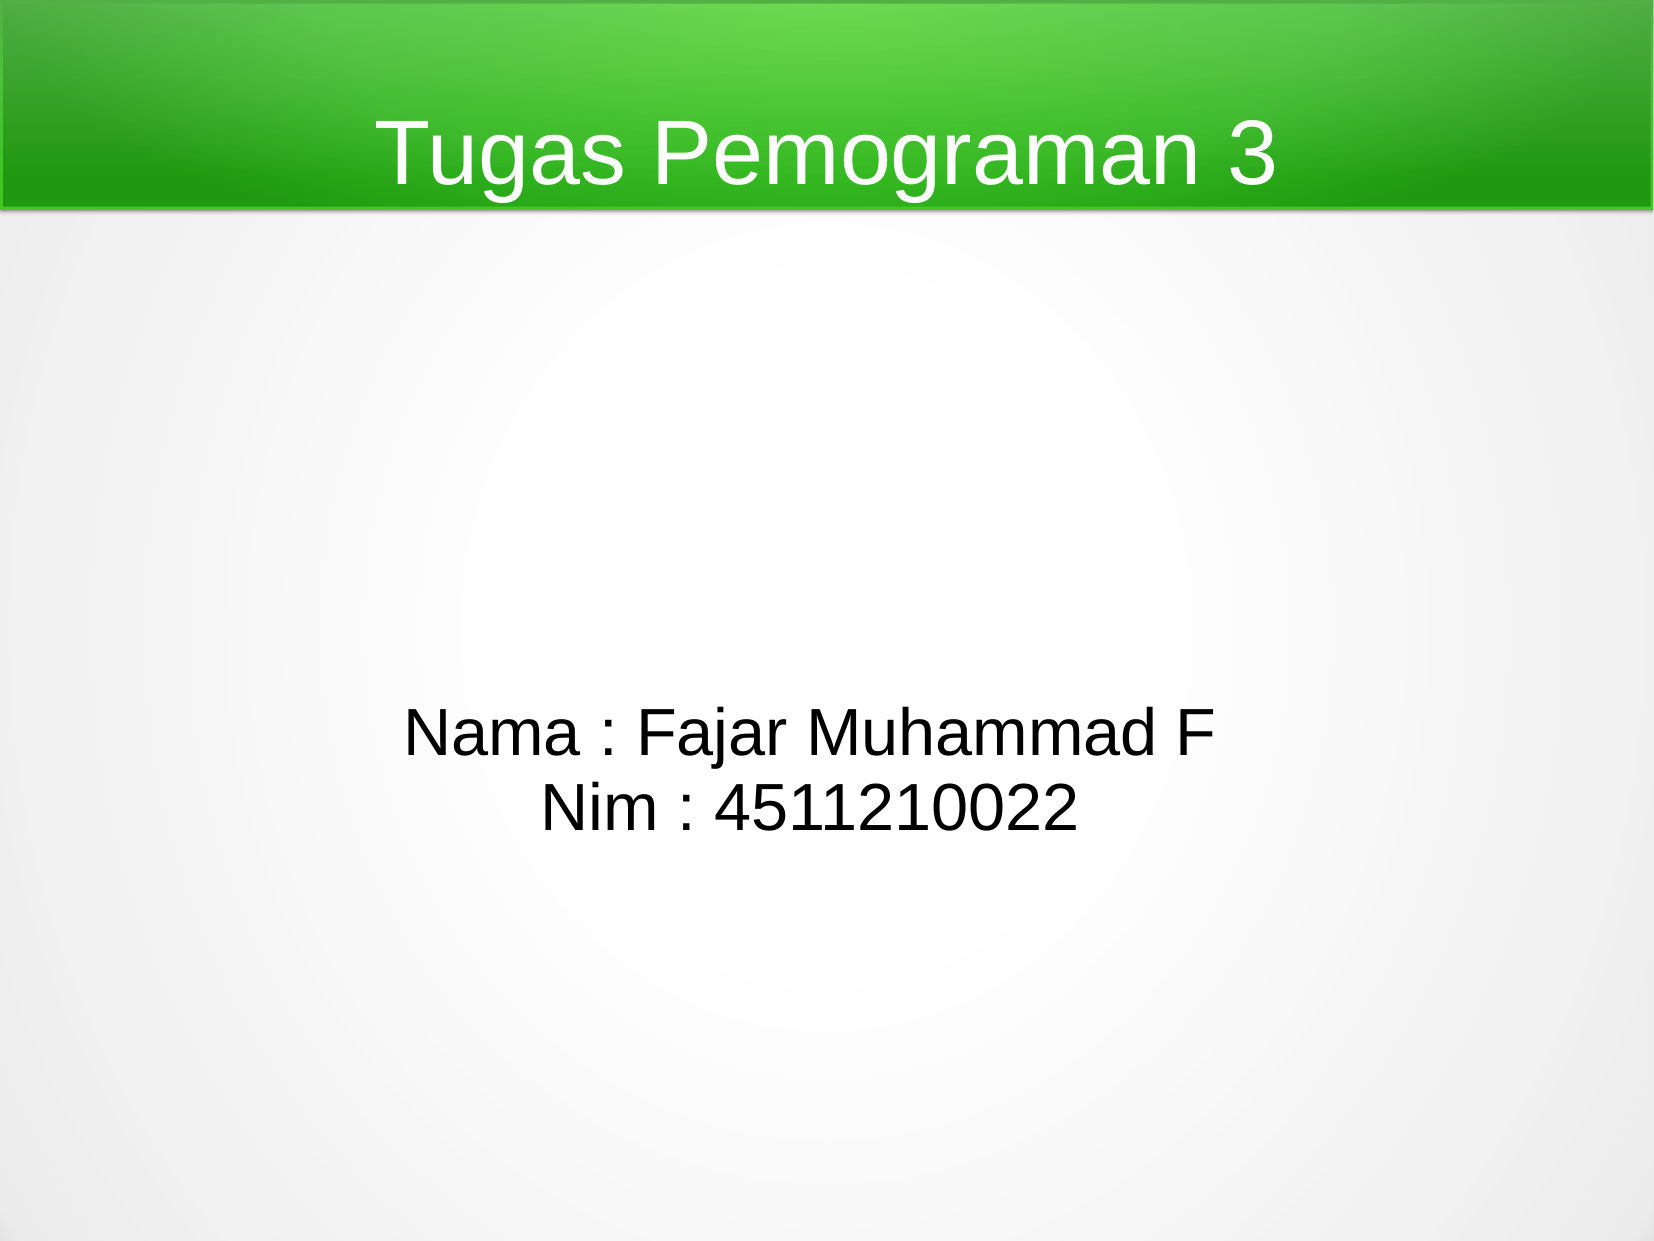

# Tugas Pemograman 3
Nama : Fajar Muhammad F
Nim : 4511210022